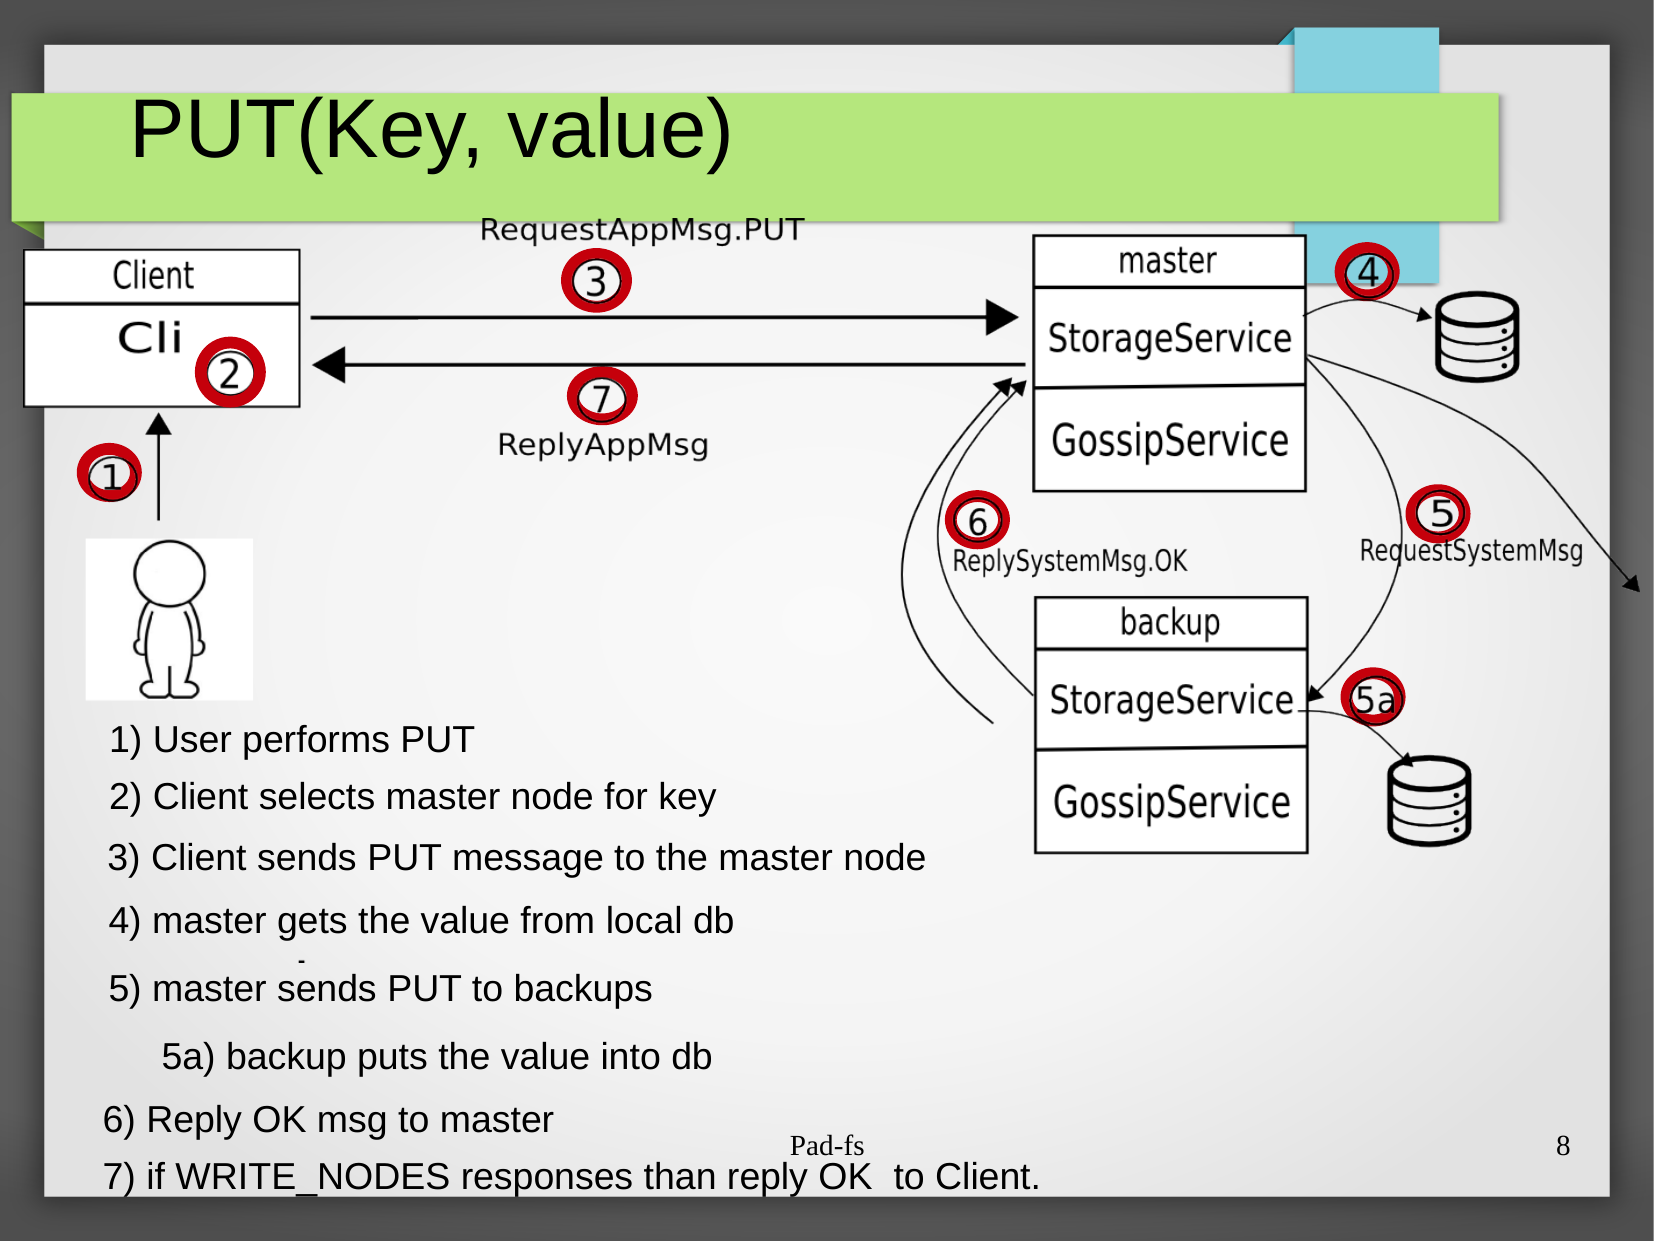

# PUT(Key, value)
1) User performs PUT
2) Client selects master node for key
3) Client sends PUT message to the master node
4) master gets the value from local db
5) master sends PUT to backups
5a) backup puts the value into db
6) Reply OK msg to master
Pad-fs
8
7) if WRITE_NODES responses than reply OK to Client.